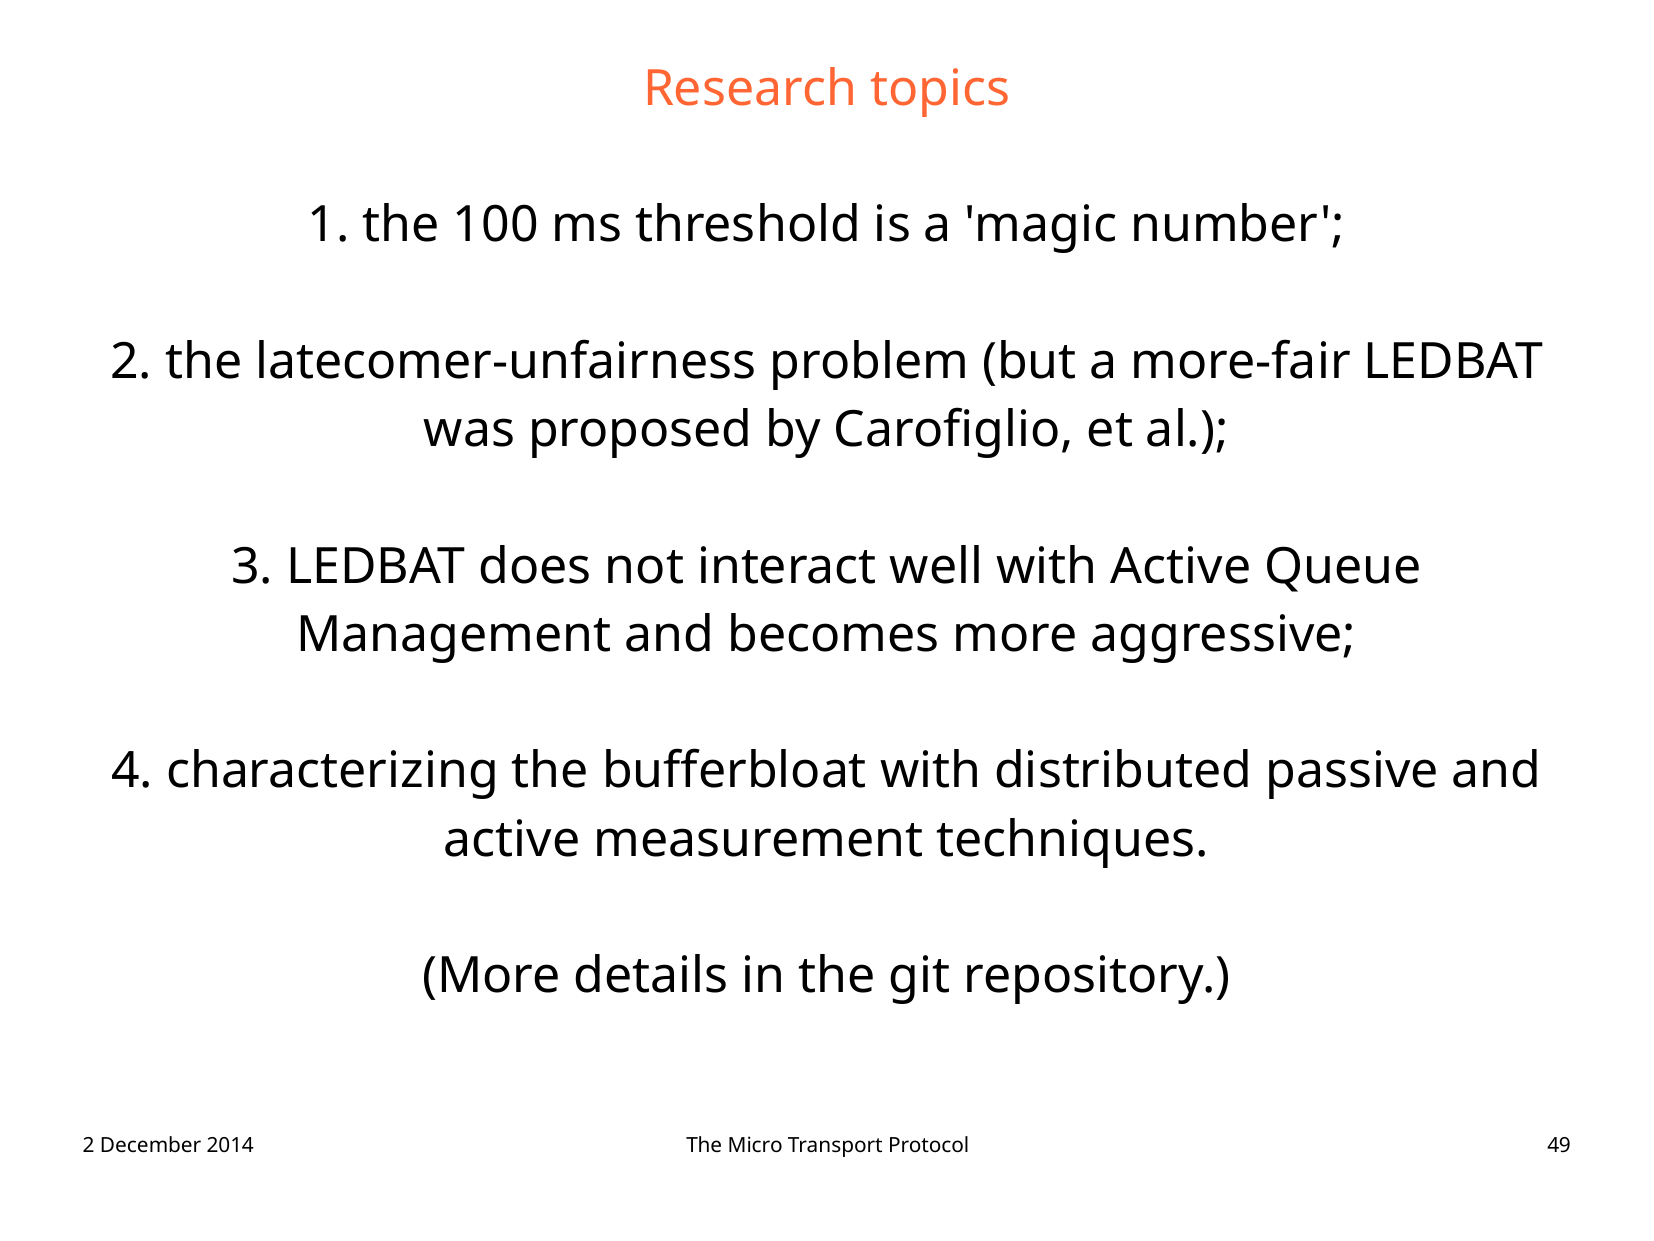

# Research topics
1. the 100 ms threshold is a 'magic number';
2. the latecomer-unfairness problem (but a more-fair LEDBAT was proposed by Carofiglio, et al.);
3. LEDBAT does not interact well with Active Queue Management and becomes more aggressive;
4. characterizing the bufferbloat with distributed passive and active measurement techniques.
(More details in the git repository.)
2 December 2014
The Micro Transport Protocol
49